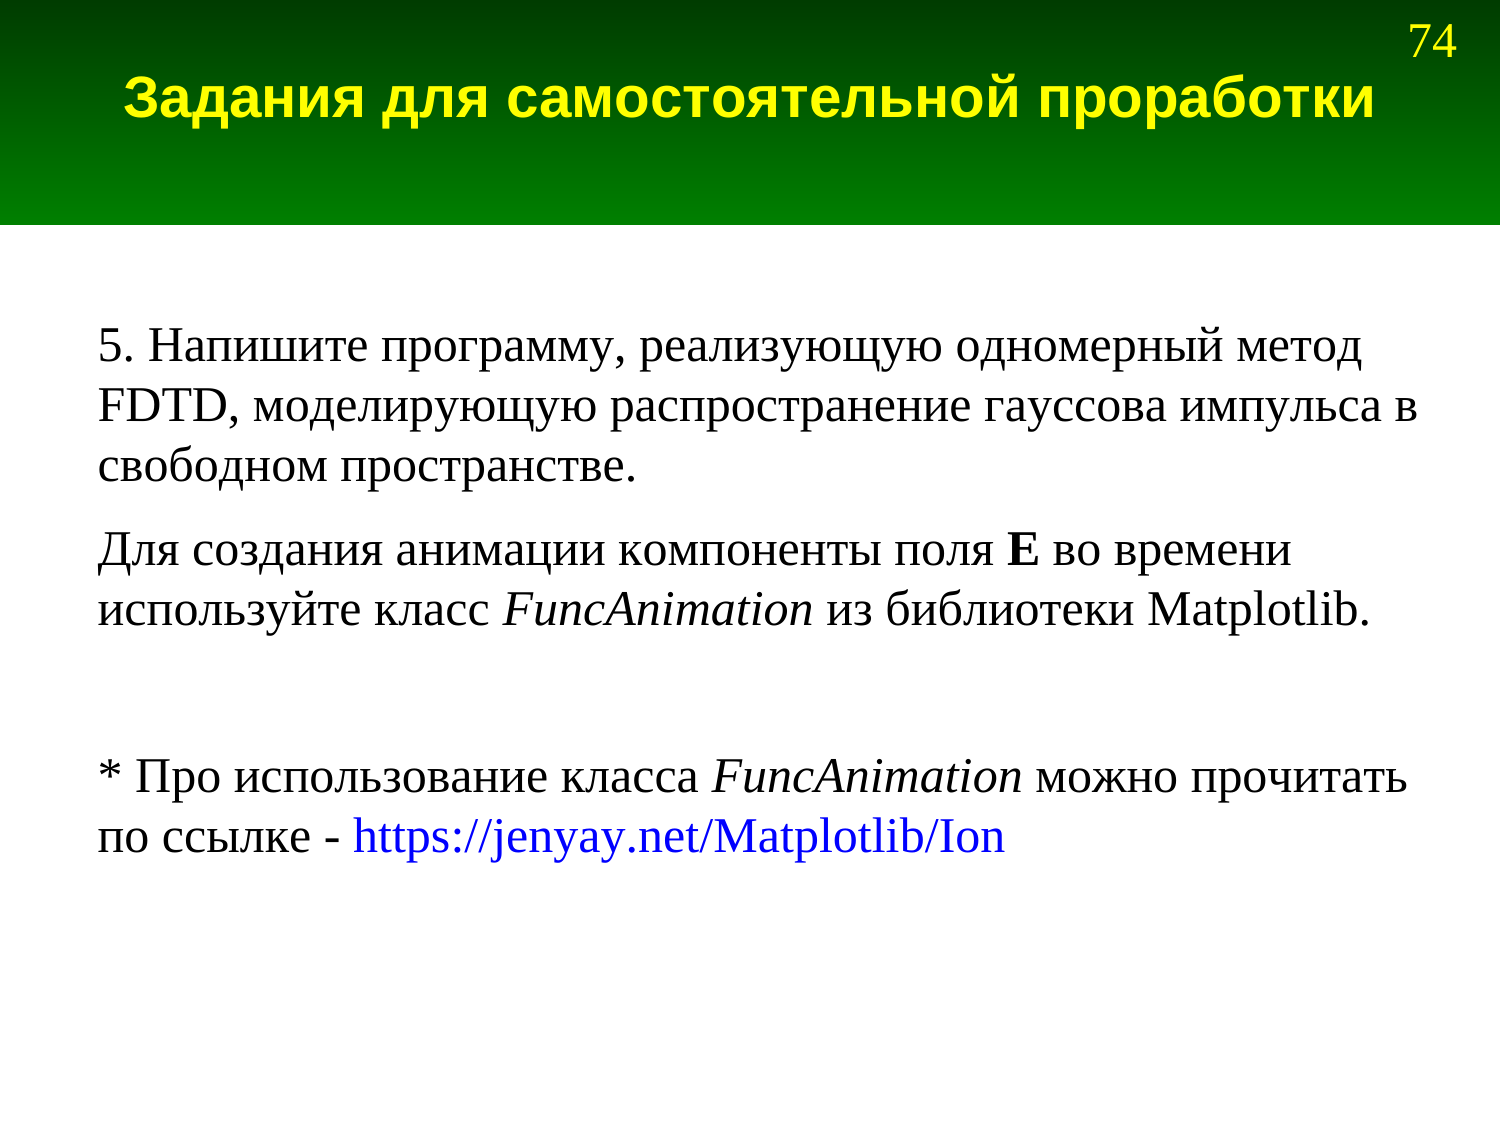

# Задания для самостоятельной проработки
5. Напишите программу, реализующую одномерный метод FDTD, моделирующую распространение гауссова импульса в свободном пространстве.
Для создания анимации компоненты поля E во времени используйте класс FuncAnimation из библиотеки Matplotlib.
* Про использование класса FuncAnimation можно прочитать по ссылке - https://jenyay.net/Matplotlib/Ion